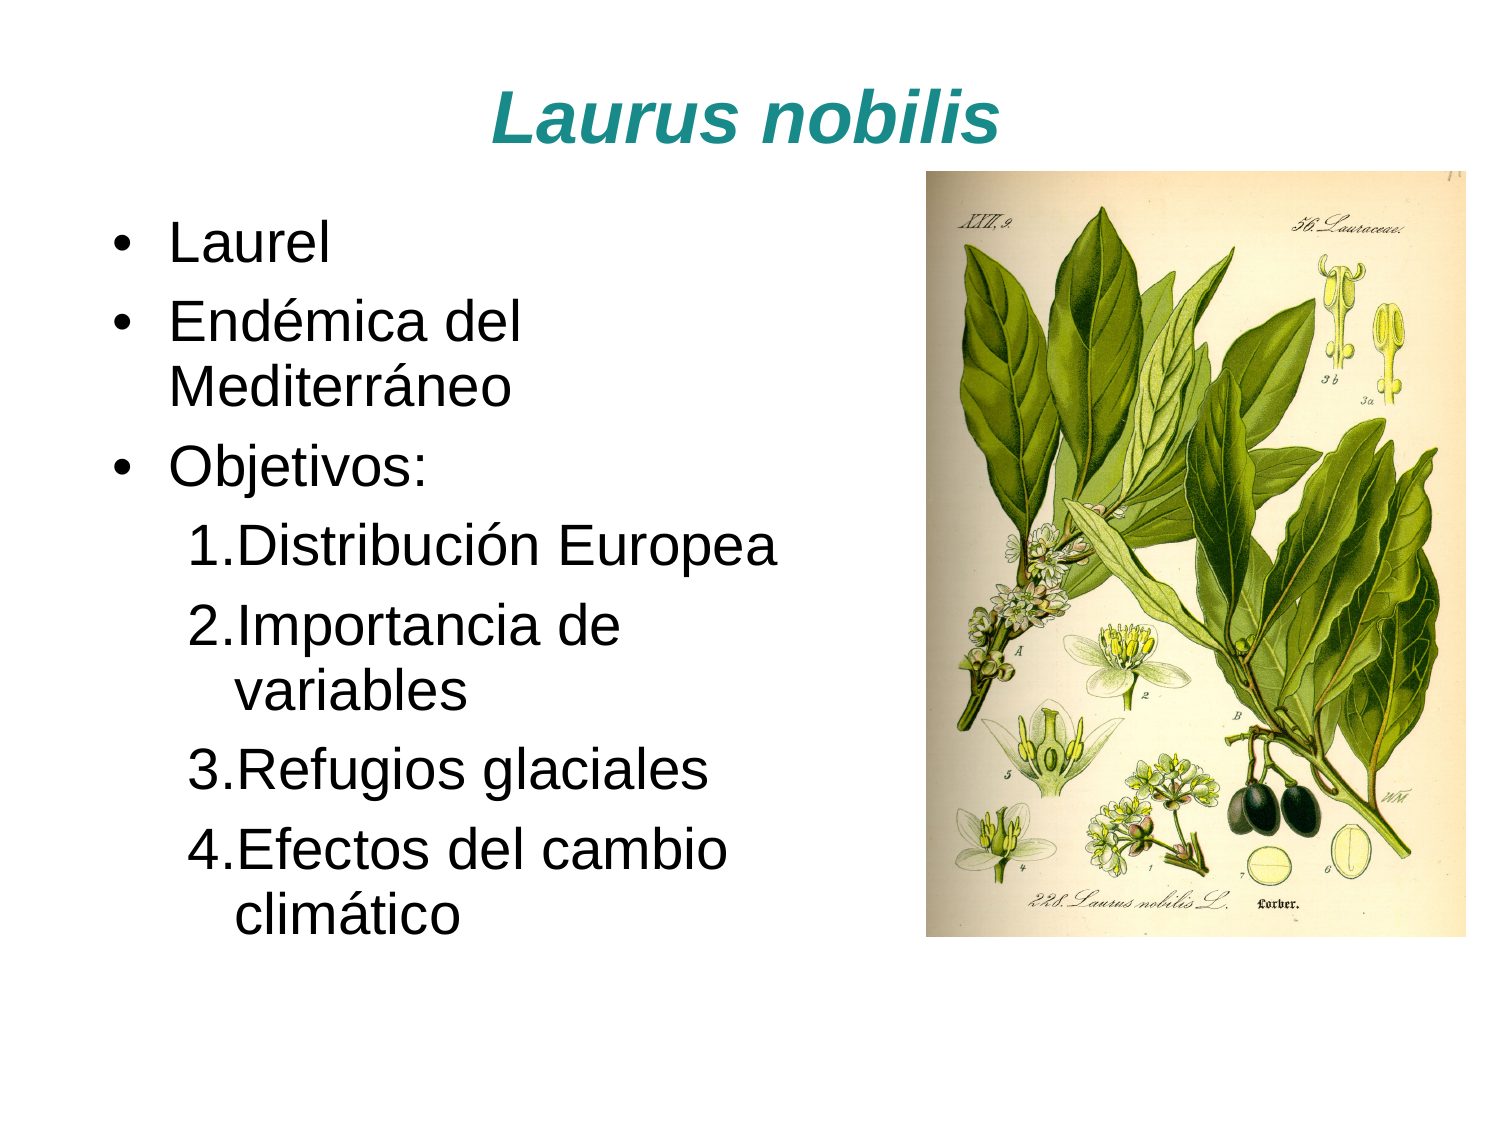

# Laurus nobilis
Laurel
Endémica del Mediterráneo
Objetivos:
Distribución Europea
Importancia de variables
Refugios glaciales
Efectos del cambio climático